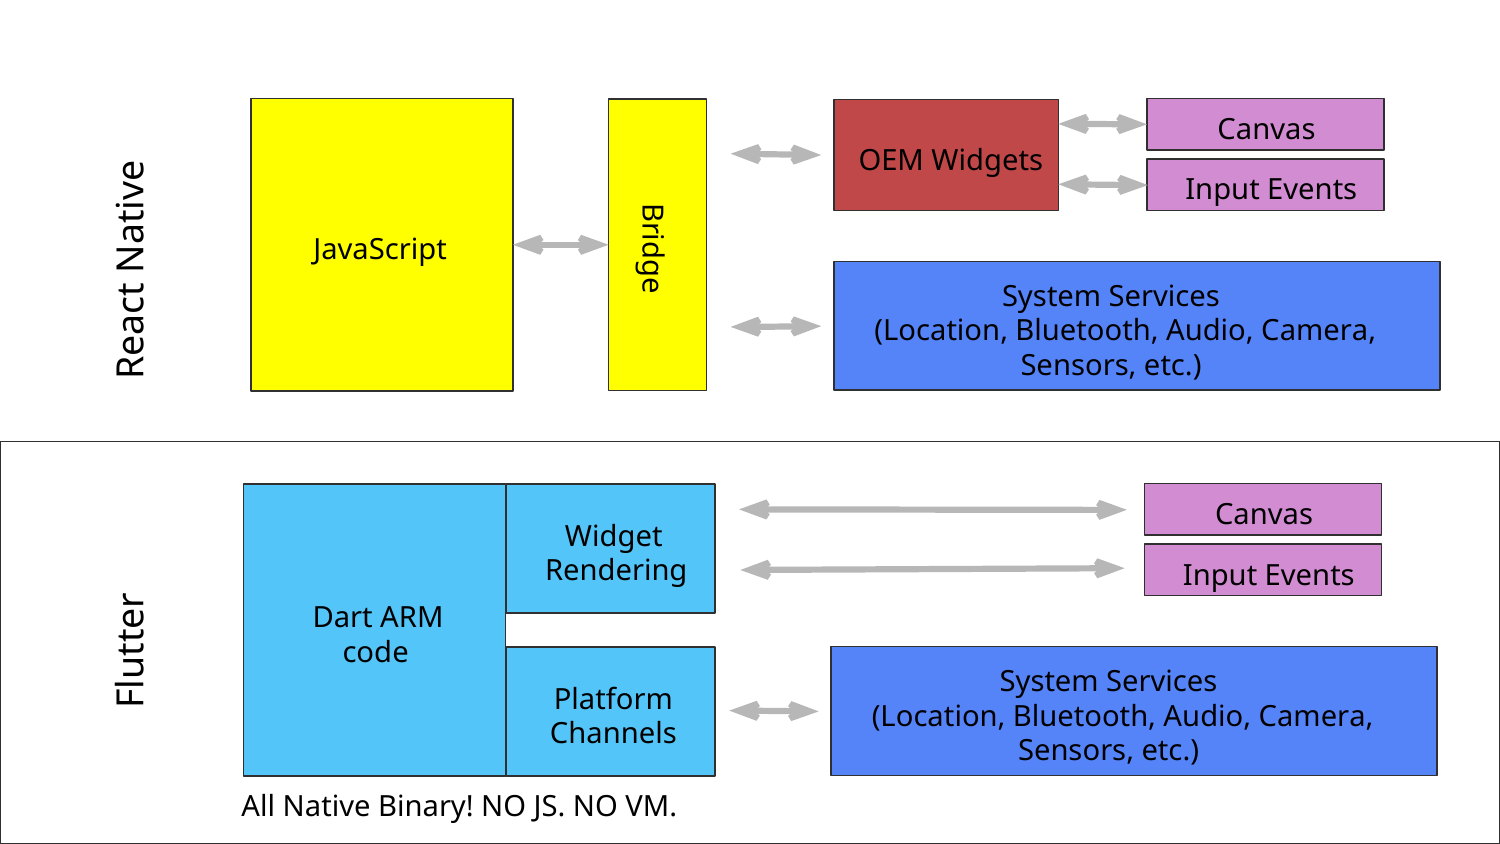

Platform OS
App
Canvas
OEM Widgets
Input Events
React Native
JavaScript
Bridge
System Services
(Location, Bluetooth, Audio, Camera,
Sensors, etc.)
Canvas
Widget
Rendering
Input Events
Dart ARM
Flutter
code
System Services
Platform
(Location, Bluetooth, Audio, Camera,
Channels
Sensors, etc.)
All Native Binary! NO JS. NO VM.